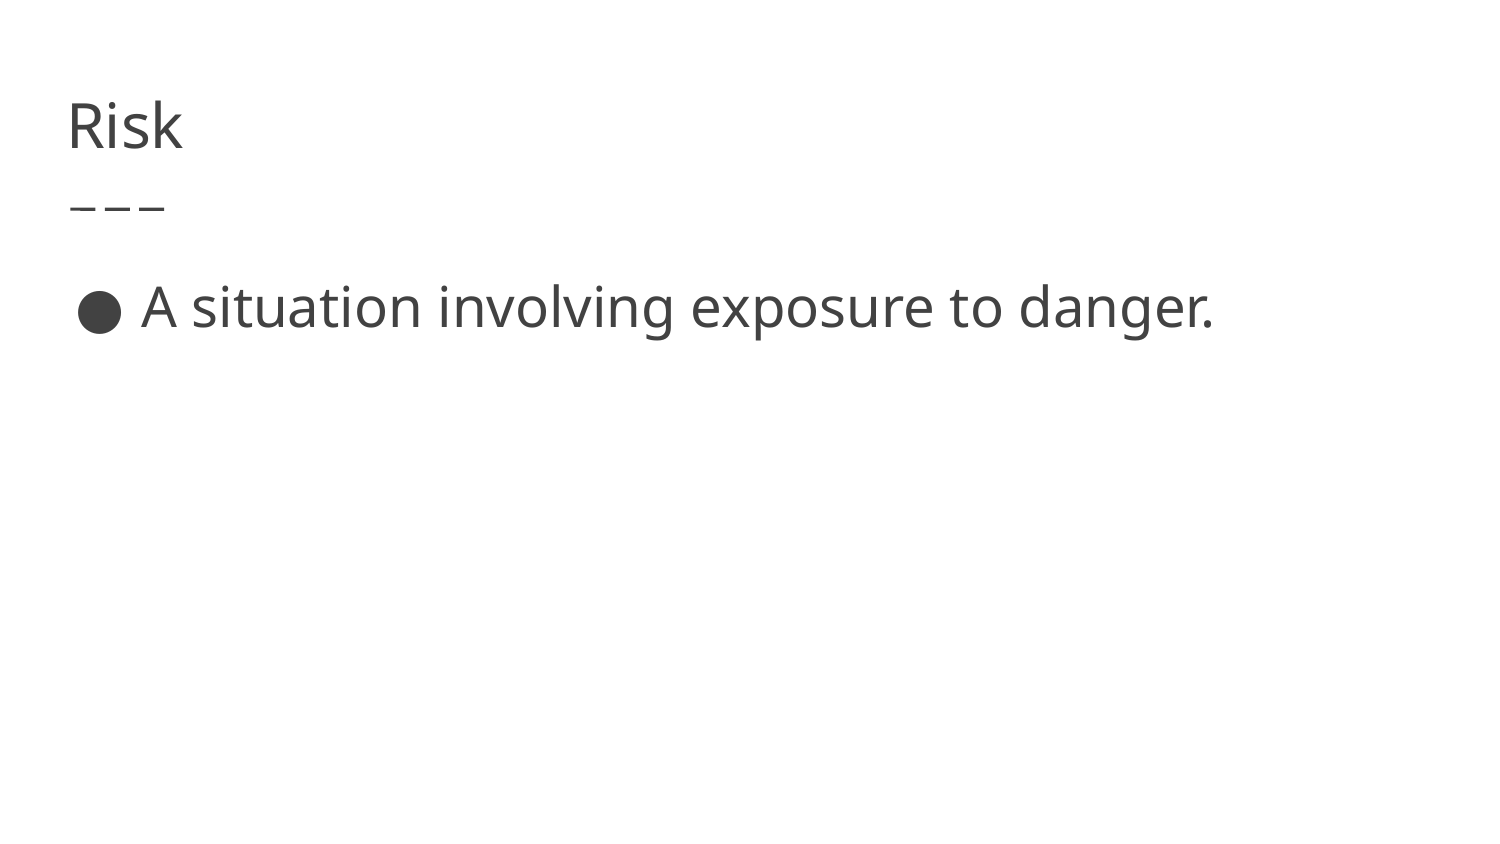

# Risk
A situation involving exposure to danger.